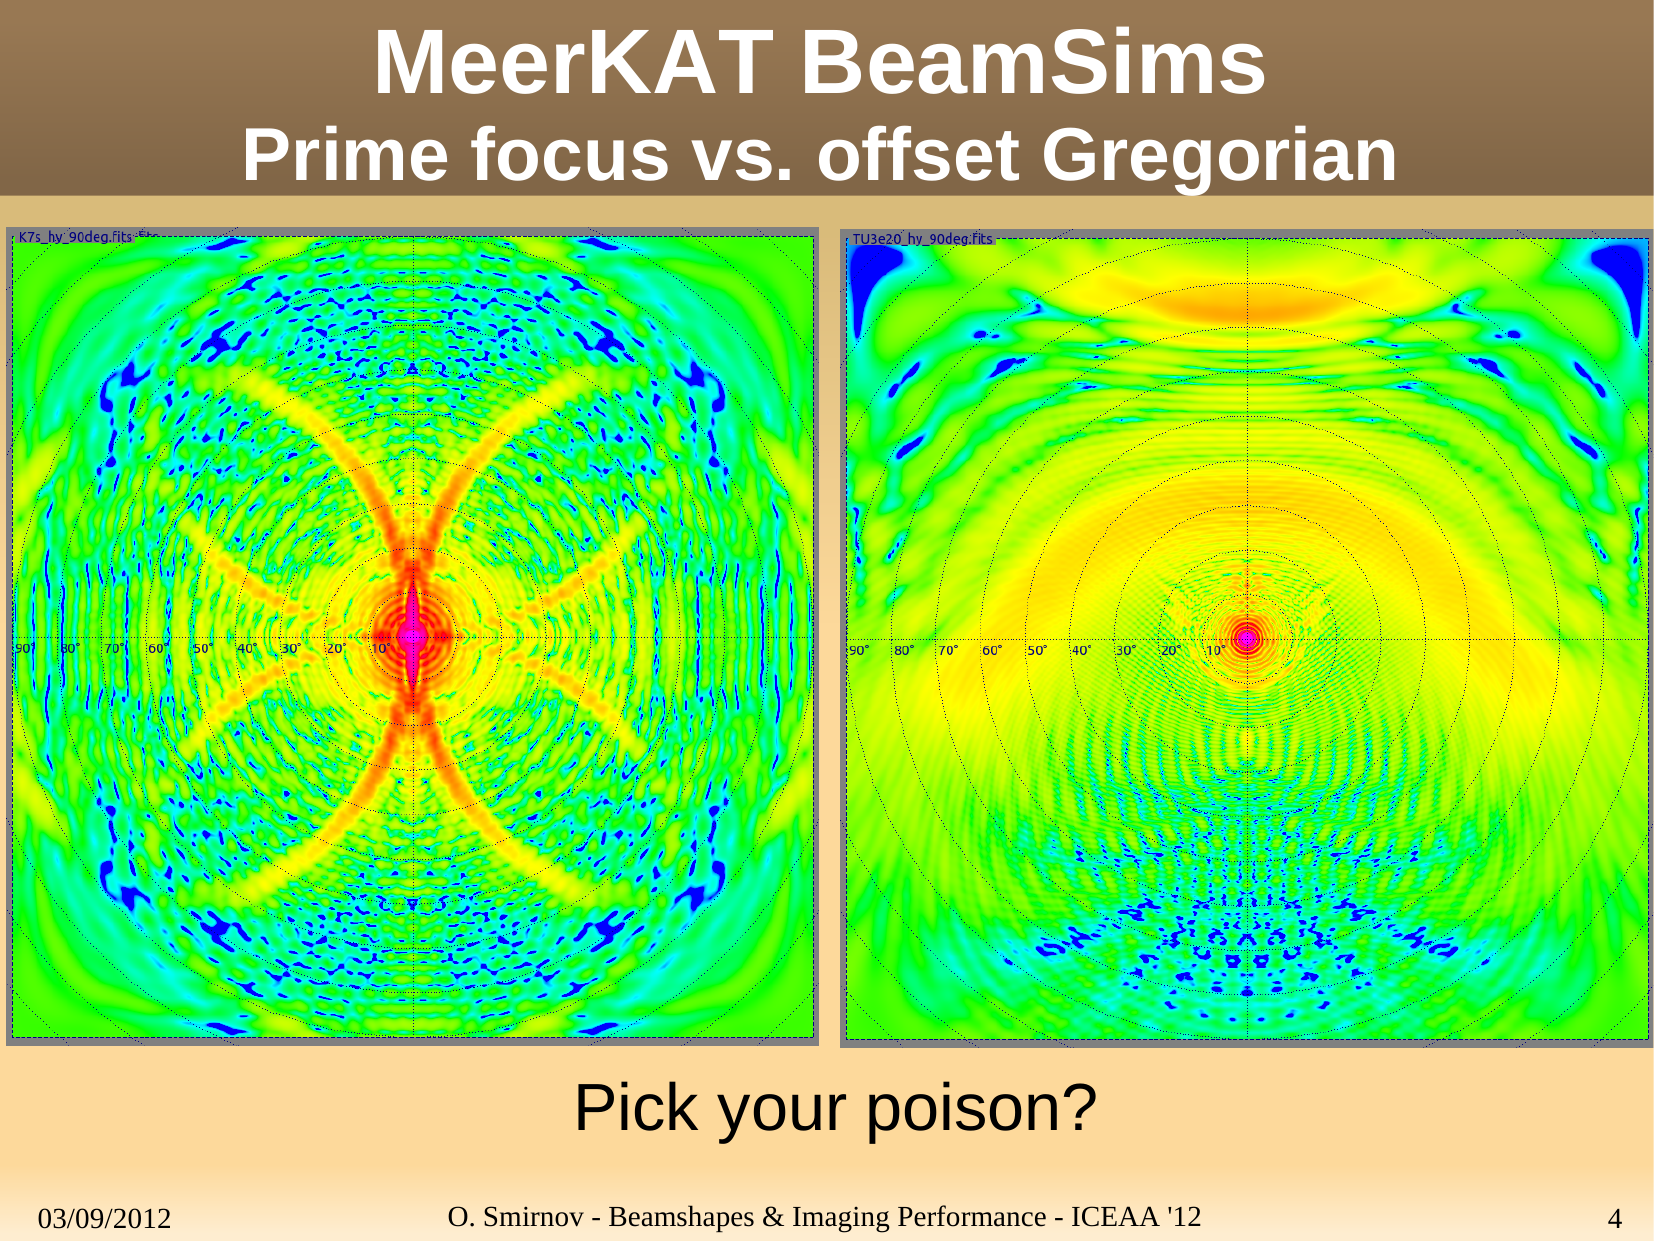

# MeerKAT BeamSims Prime focus vs. offset Gregorian
Pick your poison?
O. Smirnov - Beamshapes & Imaging Performance - ICEAA '12
03/09/2012
4